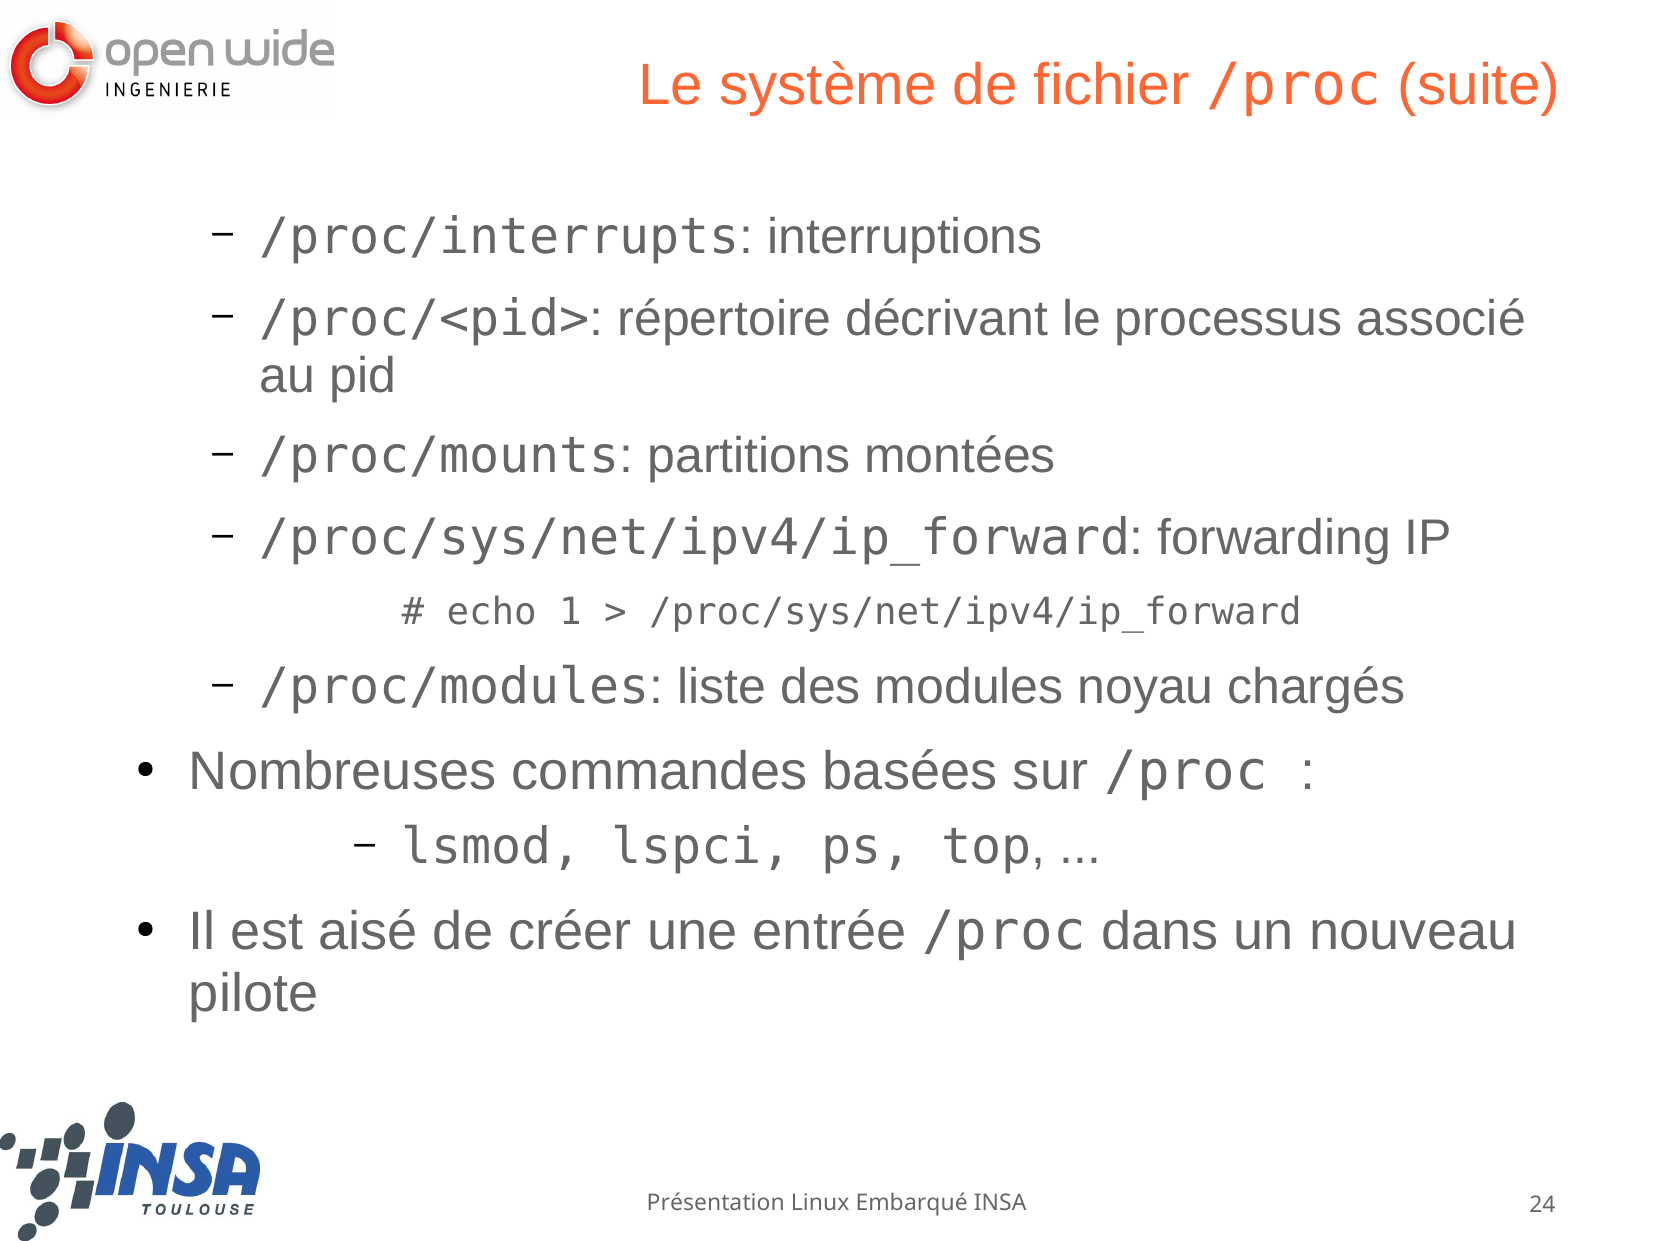

# Le système de fichier /proc (suite)
/proc/interrupts: interruptions
/proc/<pid>: répertoire décrivant le processus associé au pid
/proc/mounts: partitions montées
/proc/sys/net/ipv4/ip_forward: forwarding IP
# echo 1 > /proc/sys/net/ipv4/ip_forward
/proc/modules: liste des modules noyau chargés
Nombreuses commandes basées sur /proc :
lsmod, lspci, ps, top, ...
Il est aisé de créer une entrée /proc dans un nouveau pilote